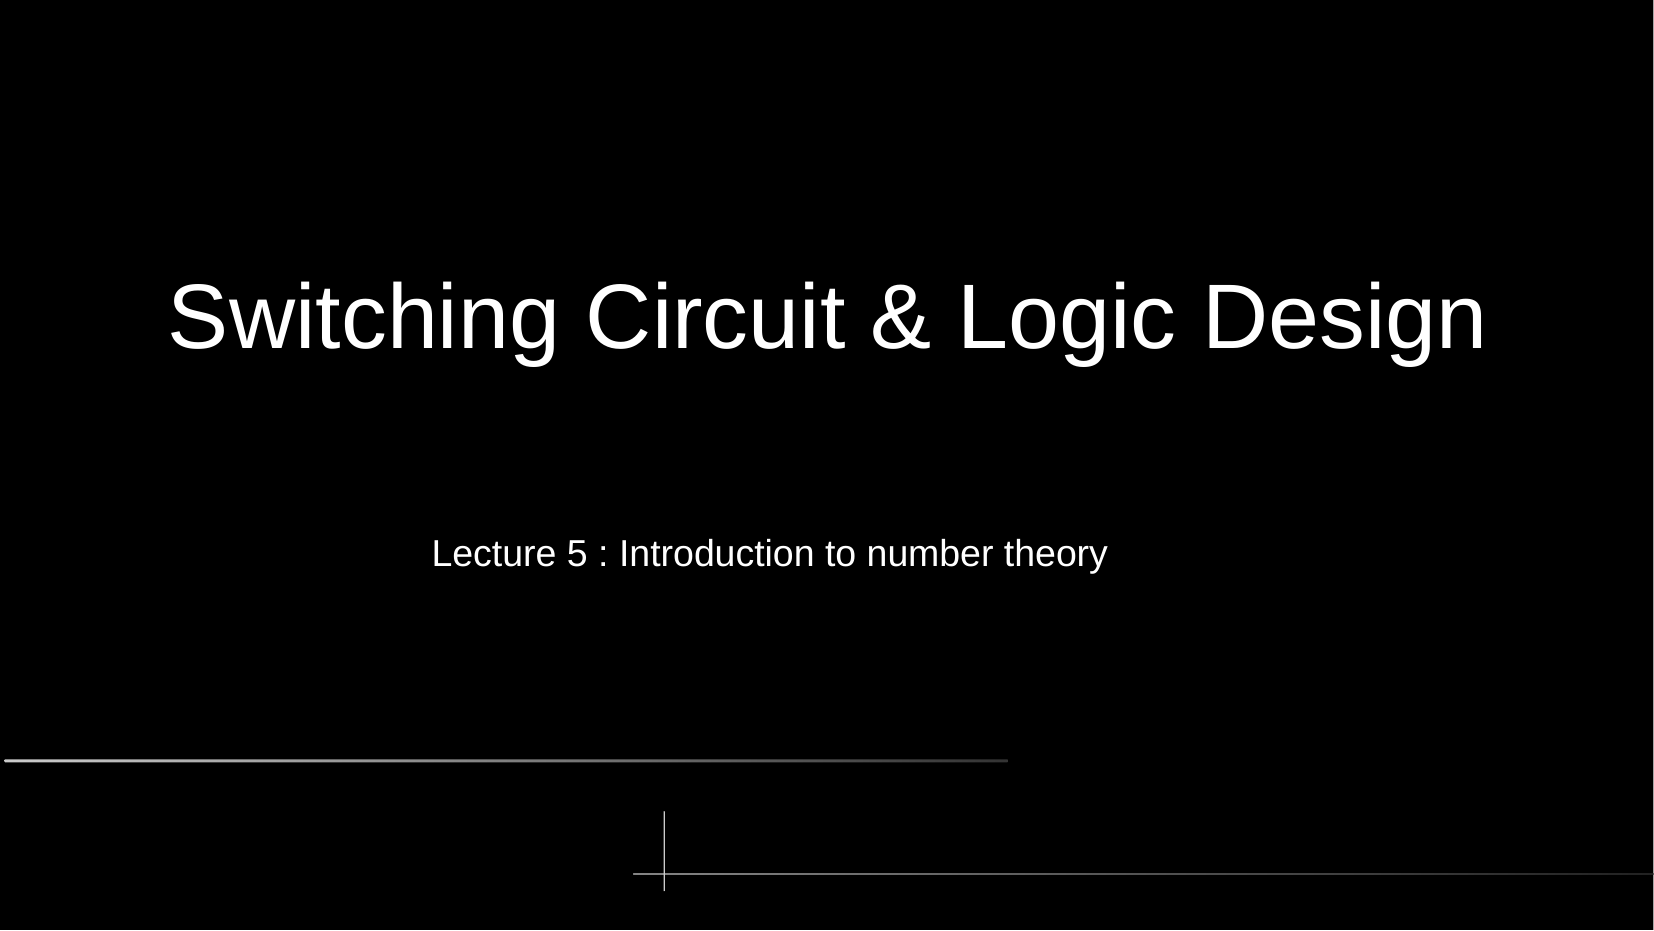

# Switching Circuit & Logic Design
Lecture 5 : Introduction to number theory